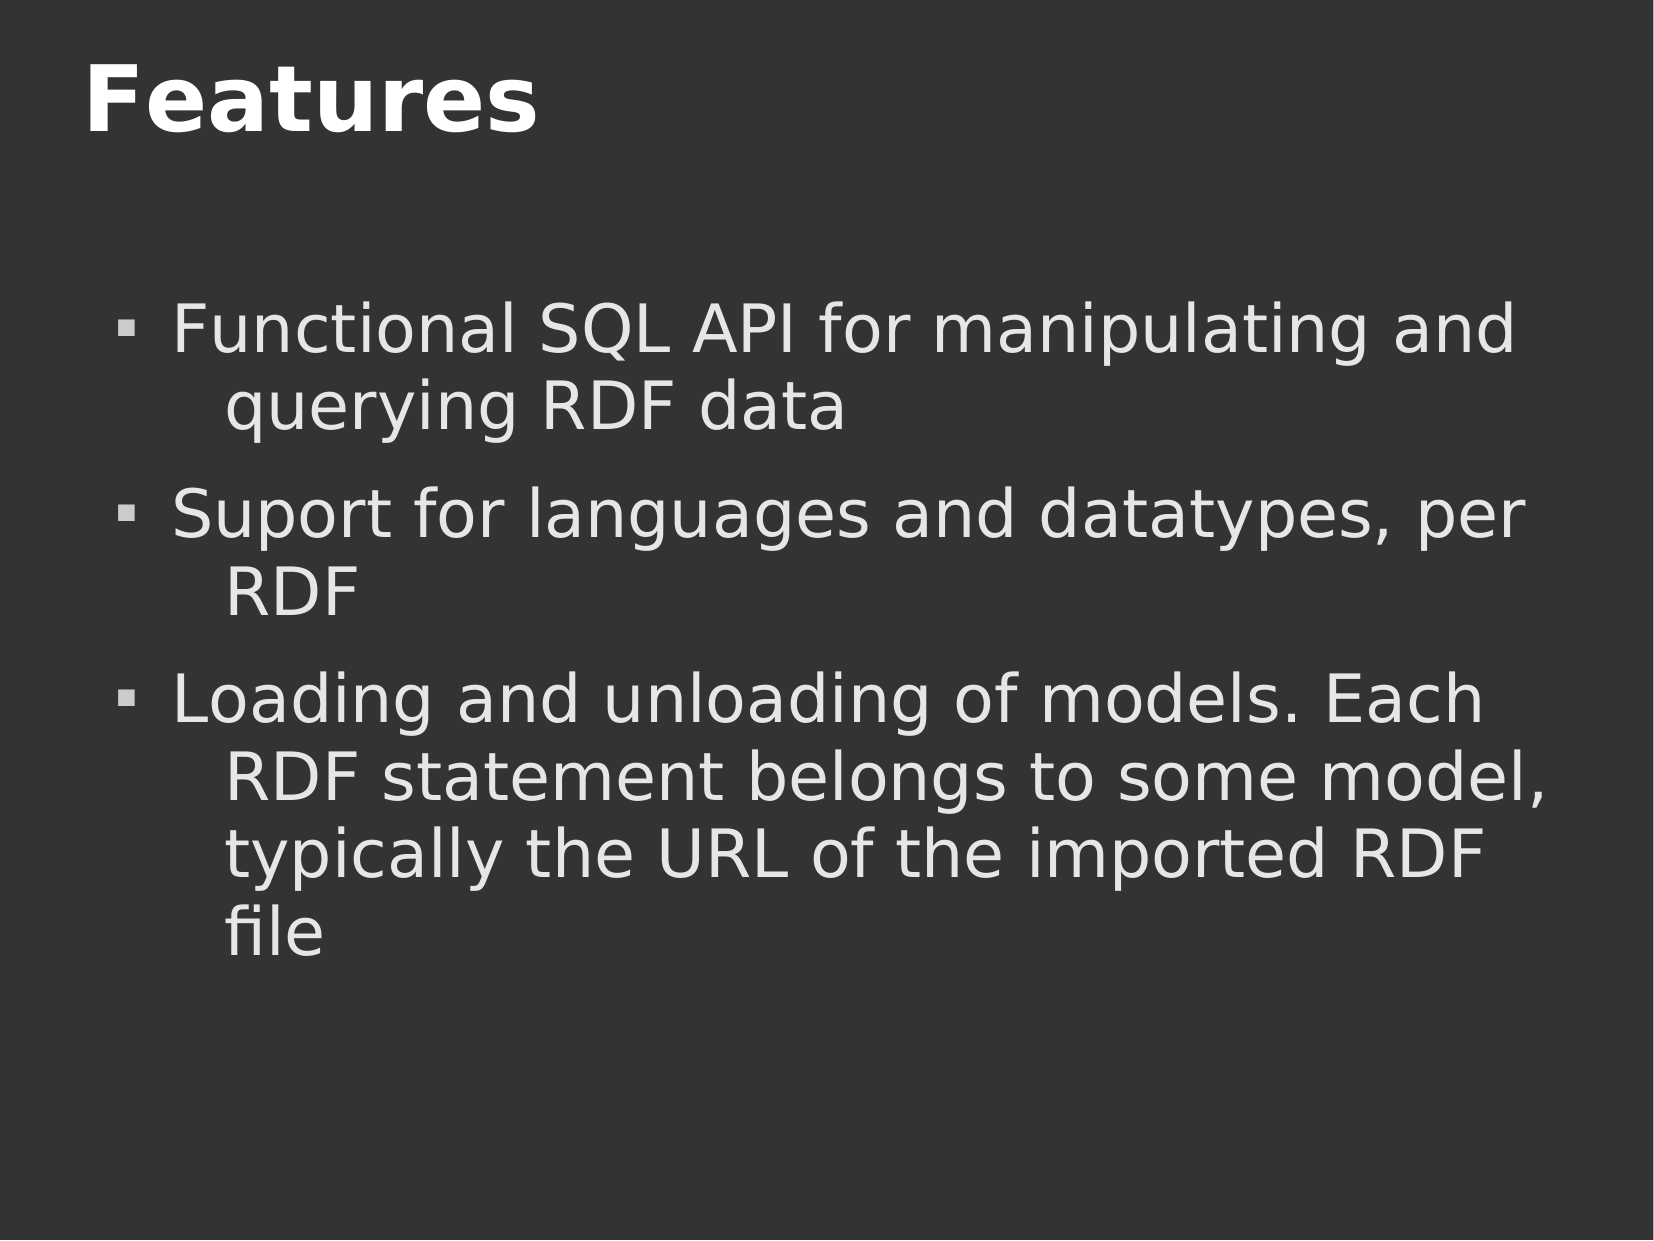

# Features
Functional SQL API for manipulating and querying RDF data
Suport for languages and datatypes, per RDF
Loading and unloading of models. Each RDF statement belongs to some model, typically the URL of the imported RDF file